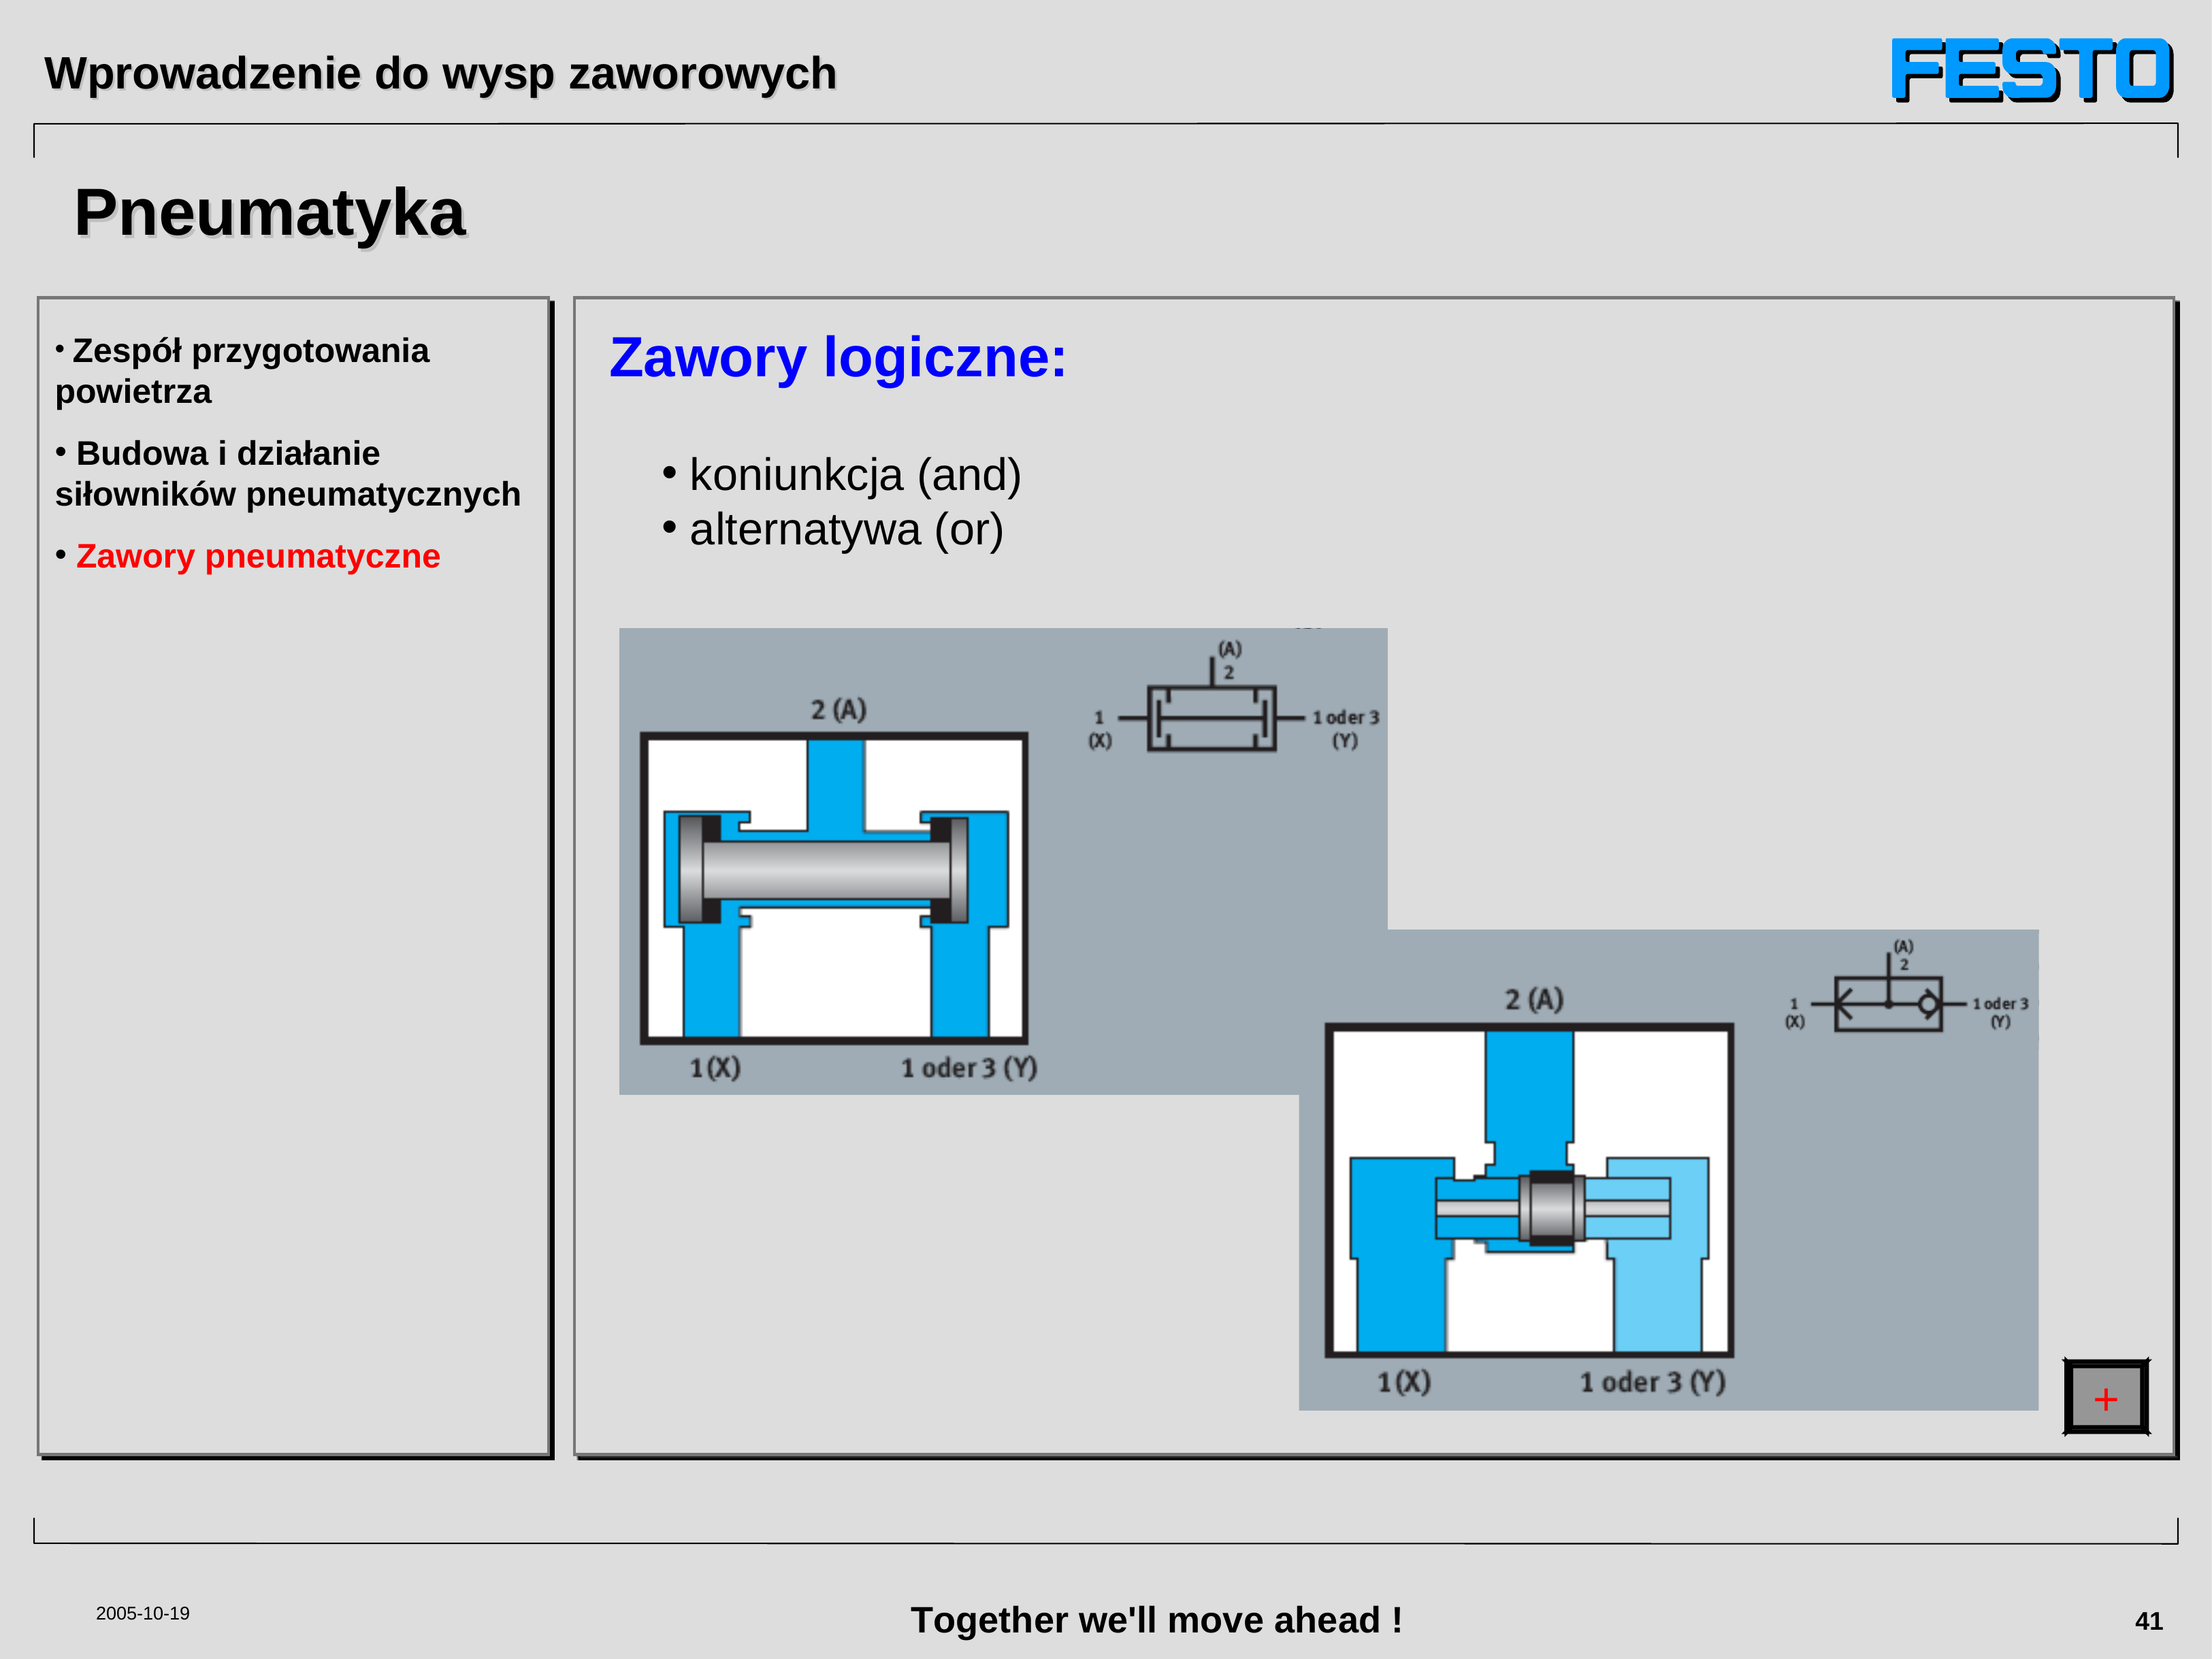

# Pneumatyka
Zawory logiczne:
 Zespół przygotowania powietrza
 Budowa i działanie siłowników pneumatycznych
 Zawory pneumatyczne
 koniunkcja (and)
 alternatywa (or)
+
2005-10-19
Together we'll move ahead !